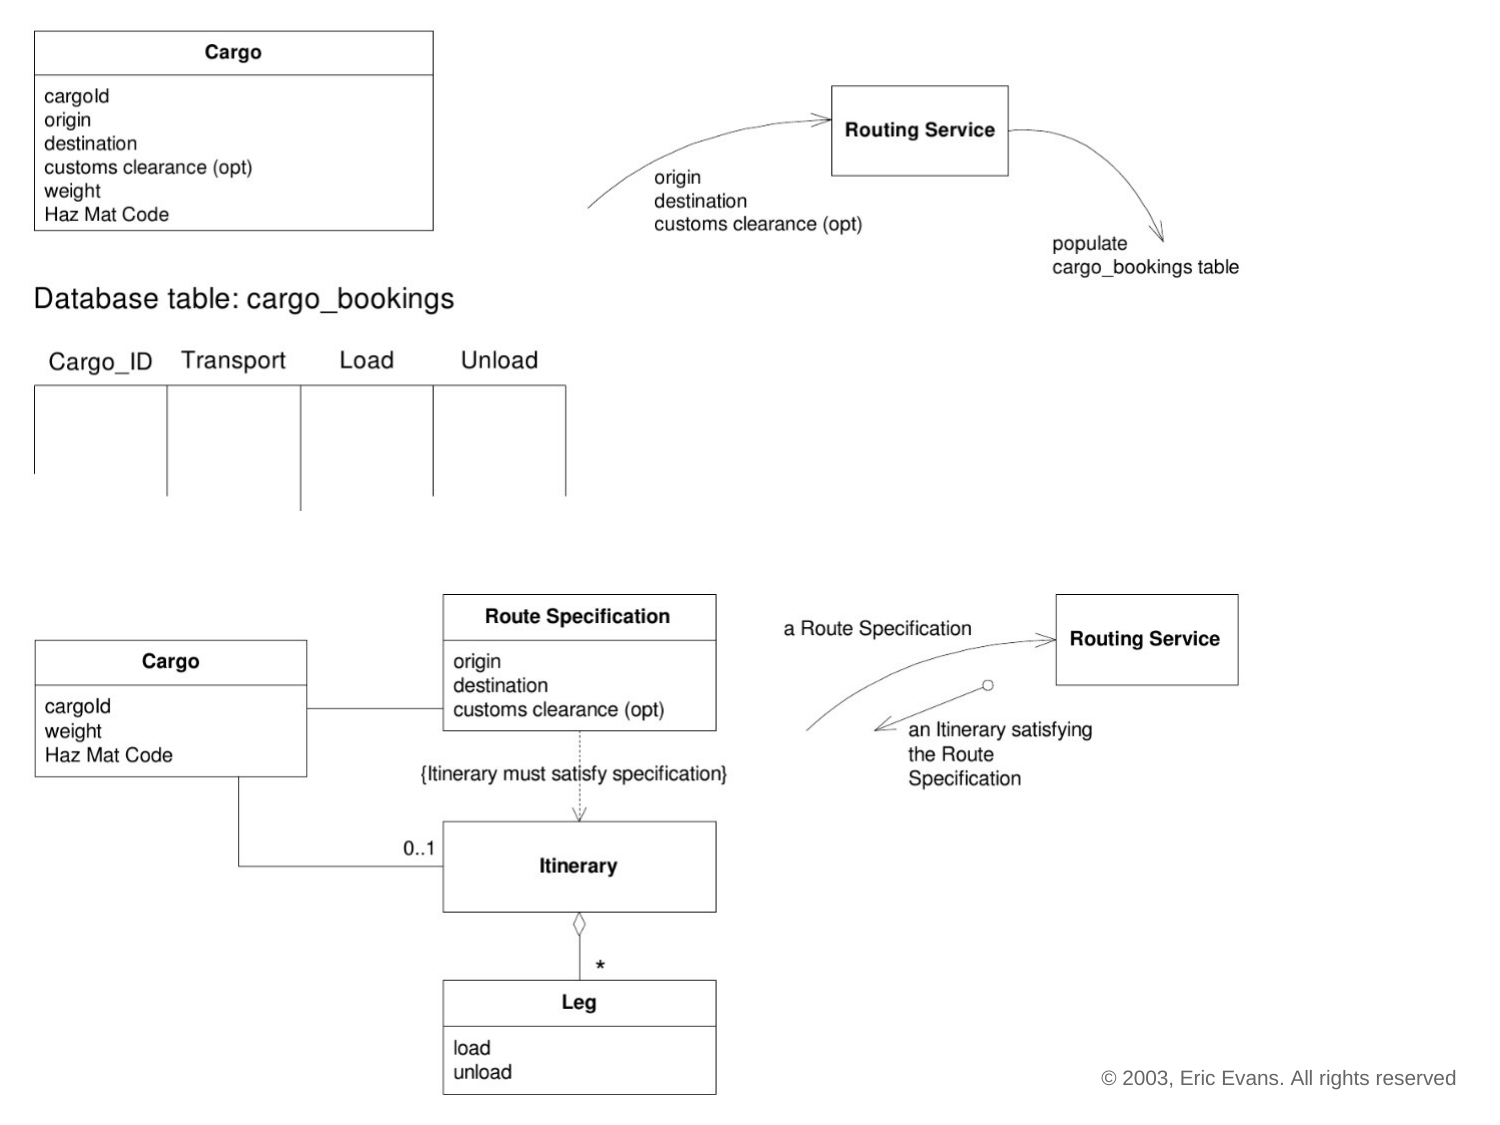

<<<<<
© 2003, Eric Evans. All rights reserved